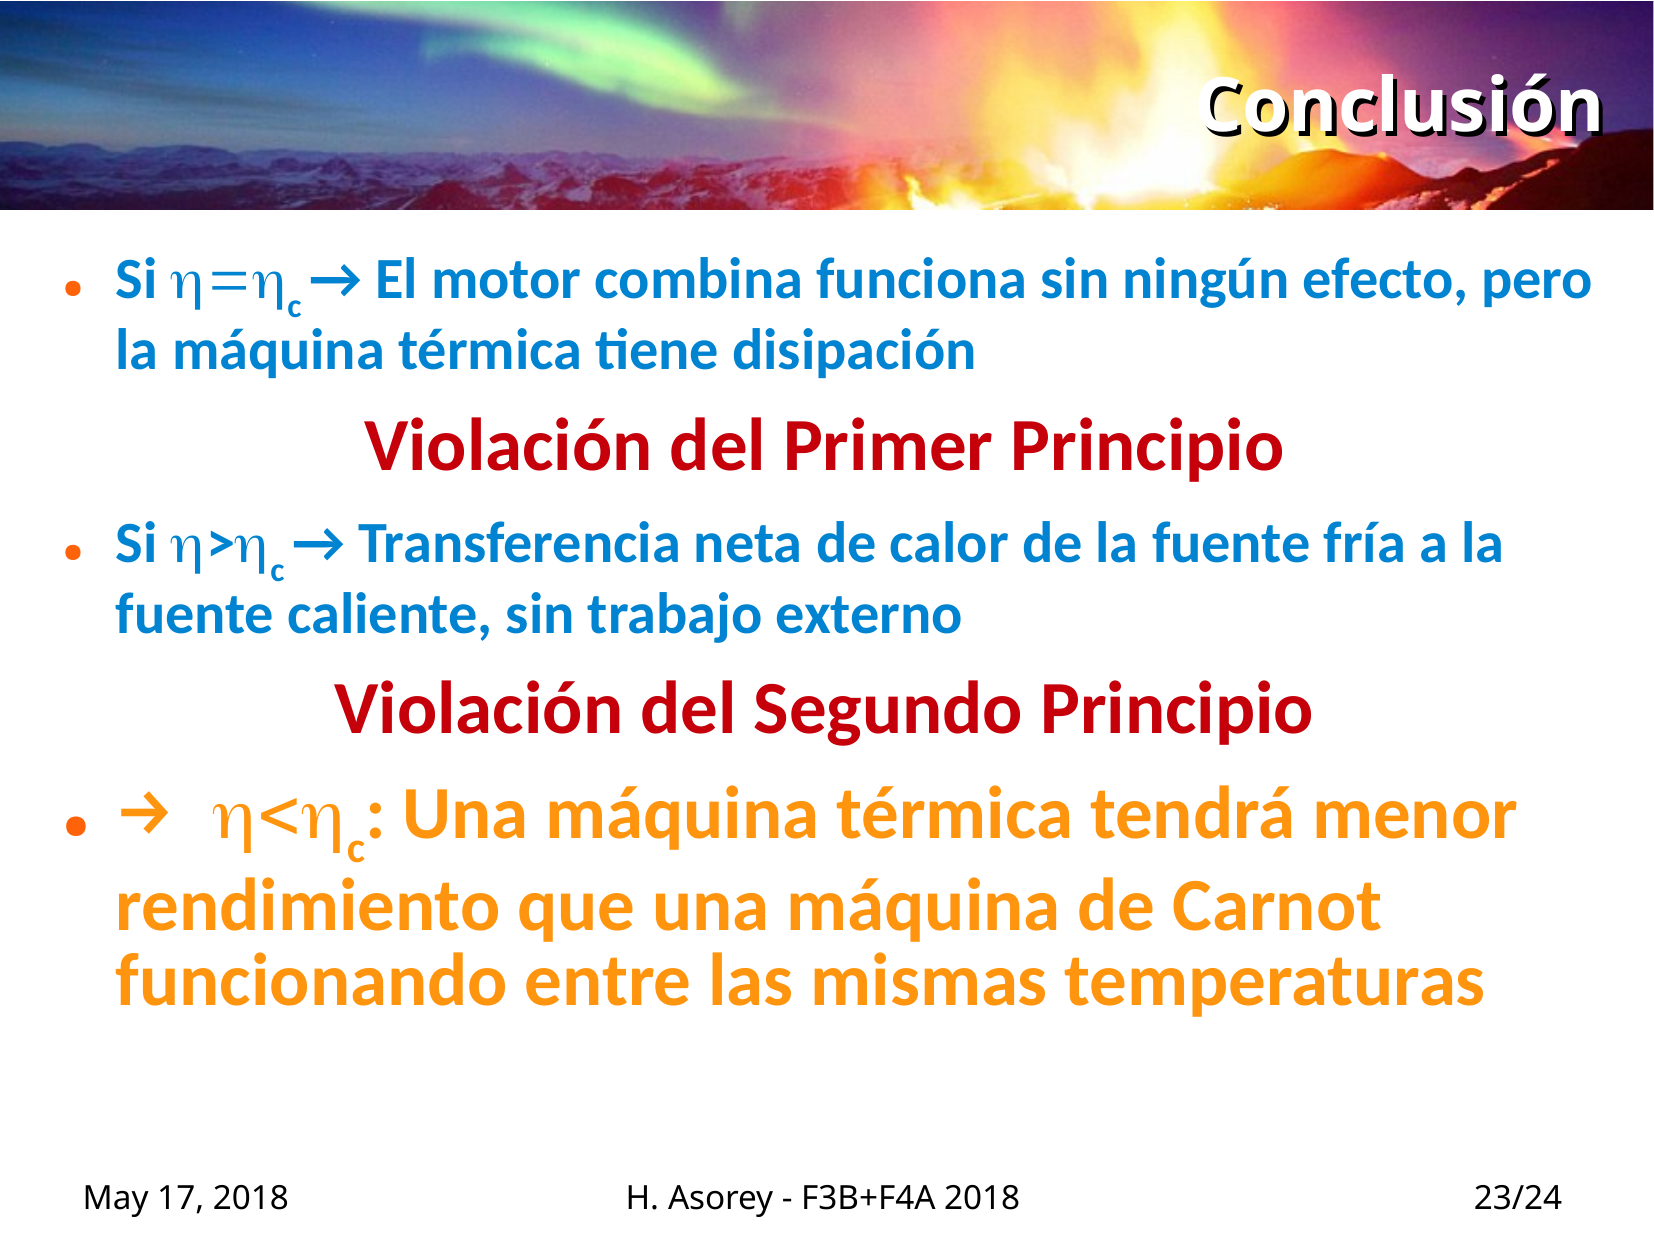

# Conclusión
Si h=hc → El motor combina funciona sin ningún efecto, pero la máquina térmica tiene disipación
Violación del Primer Principio
Si h>hc → Transferencia neta de calor de la fuente fría a la fuente caliente, sin trabajo externo
Violación del Segundo Principio
→ h<hc: Una máquina térmica tendrá menor rendimiento que una máquina de Carnot funcionando entre las mismas temperaturas
May 17, 2018
H. Asorey - F3B+F4A 2018
23